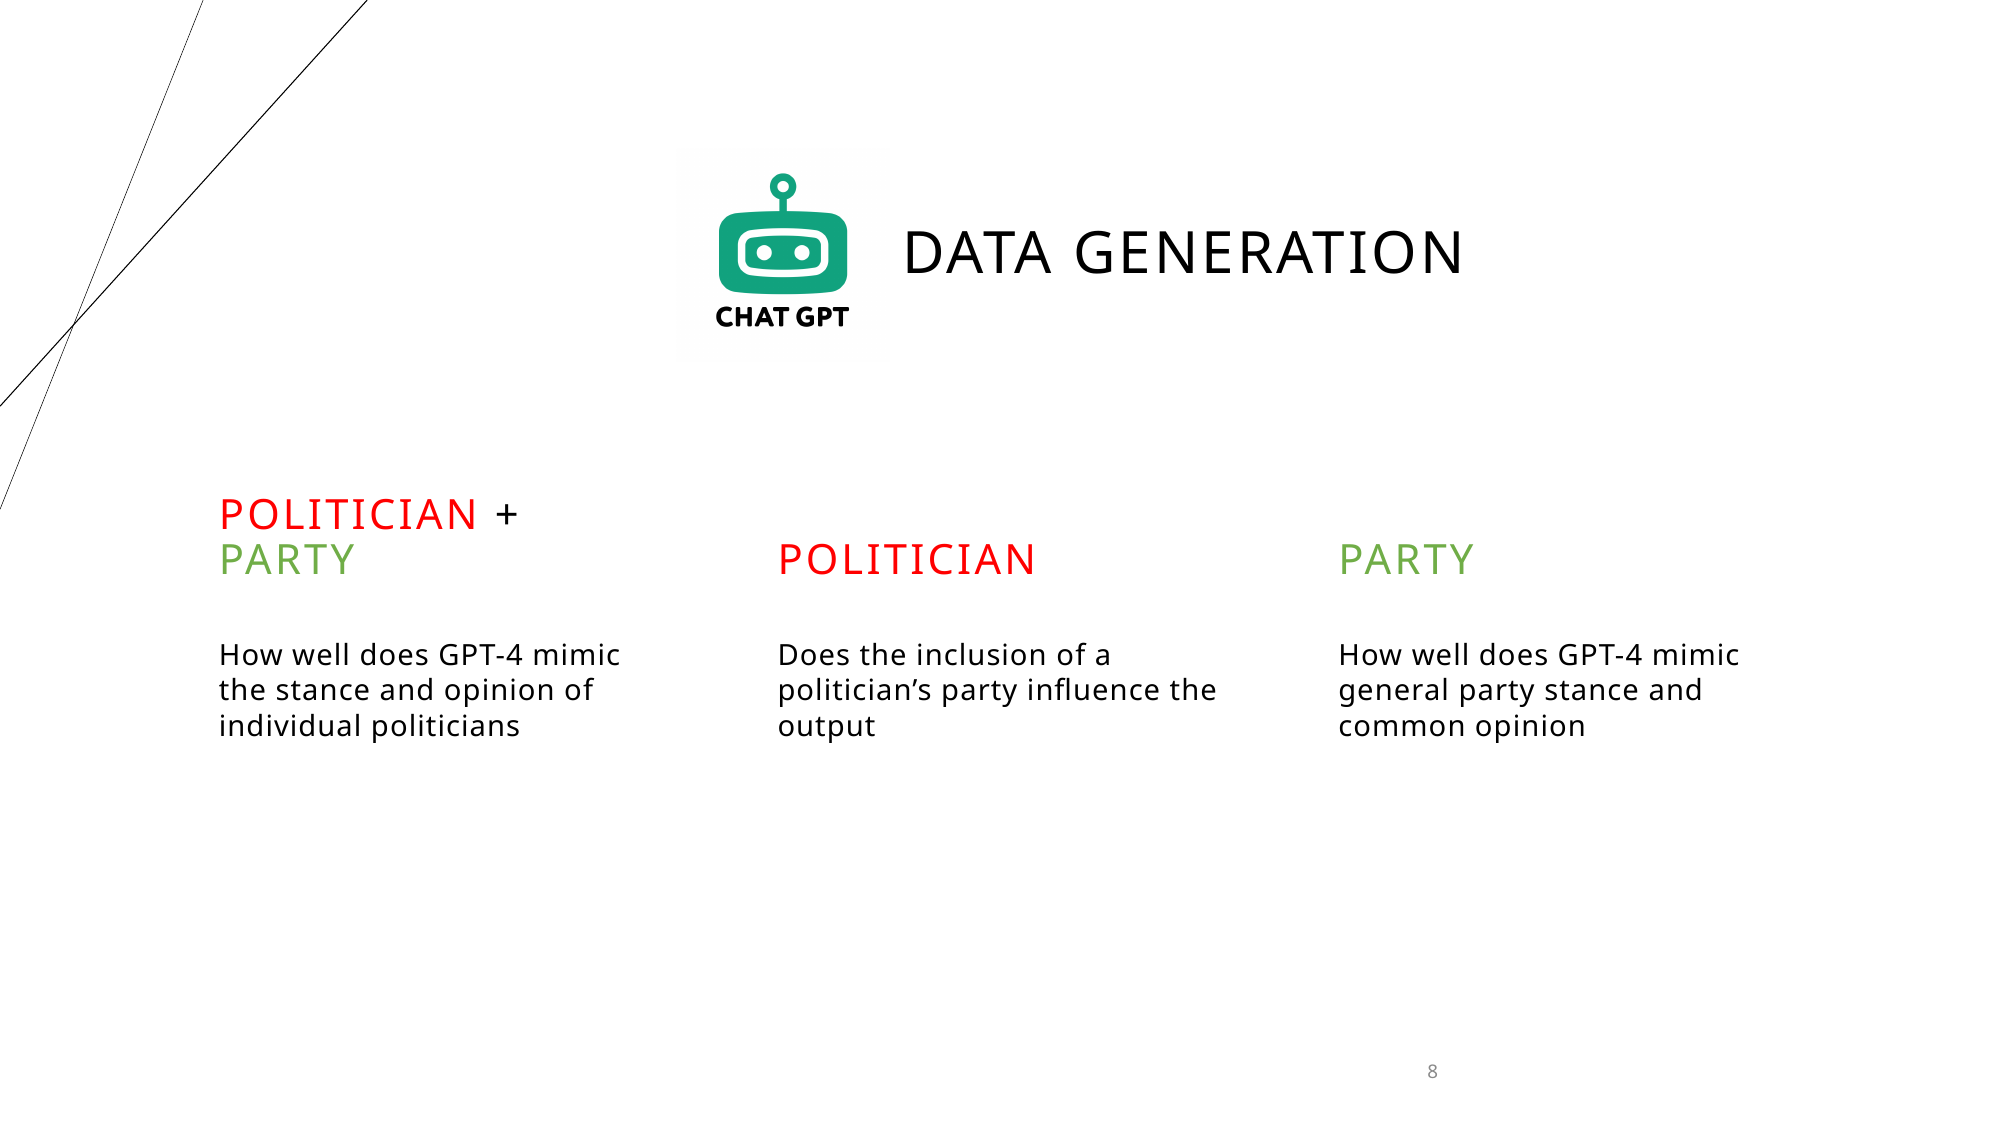

# Data Generation
Politician + Party
Politician
Party
How well does GPT-4 mimic the stance and opinion of individual politicians
Does the inclusion of a politician’s party influence the output
How well does GPT-4 mimic general party stance and common opinion